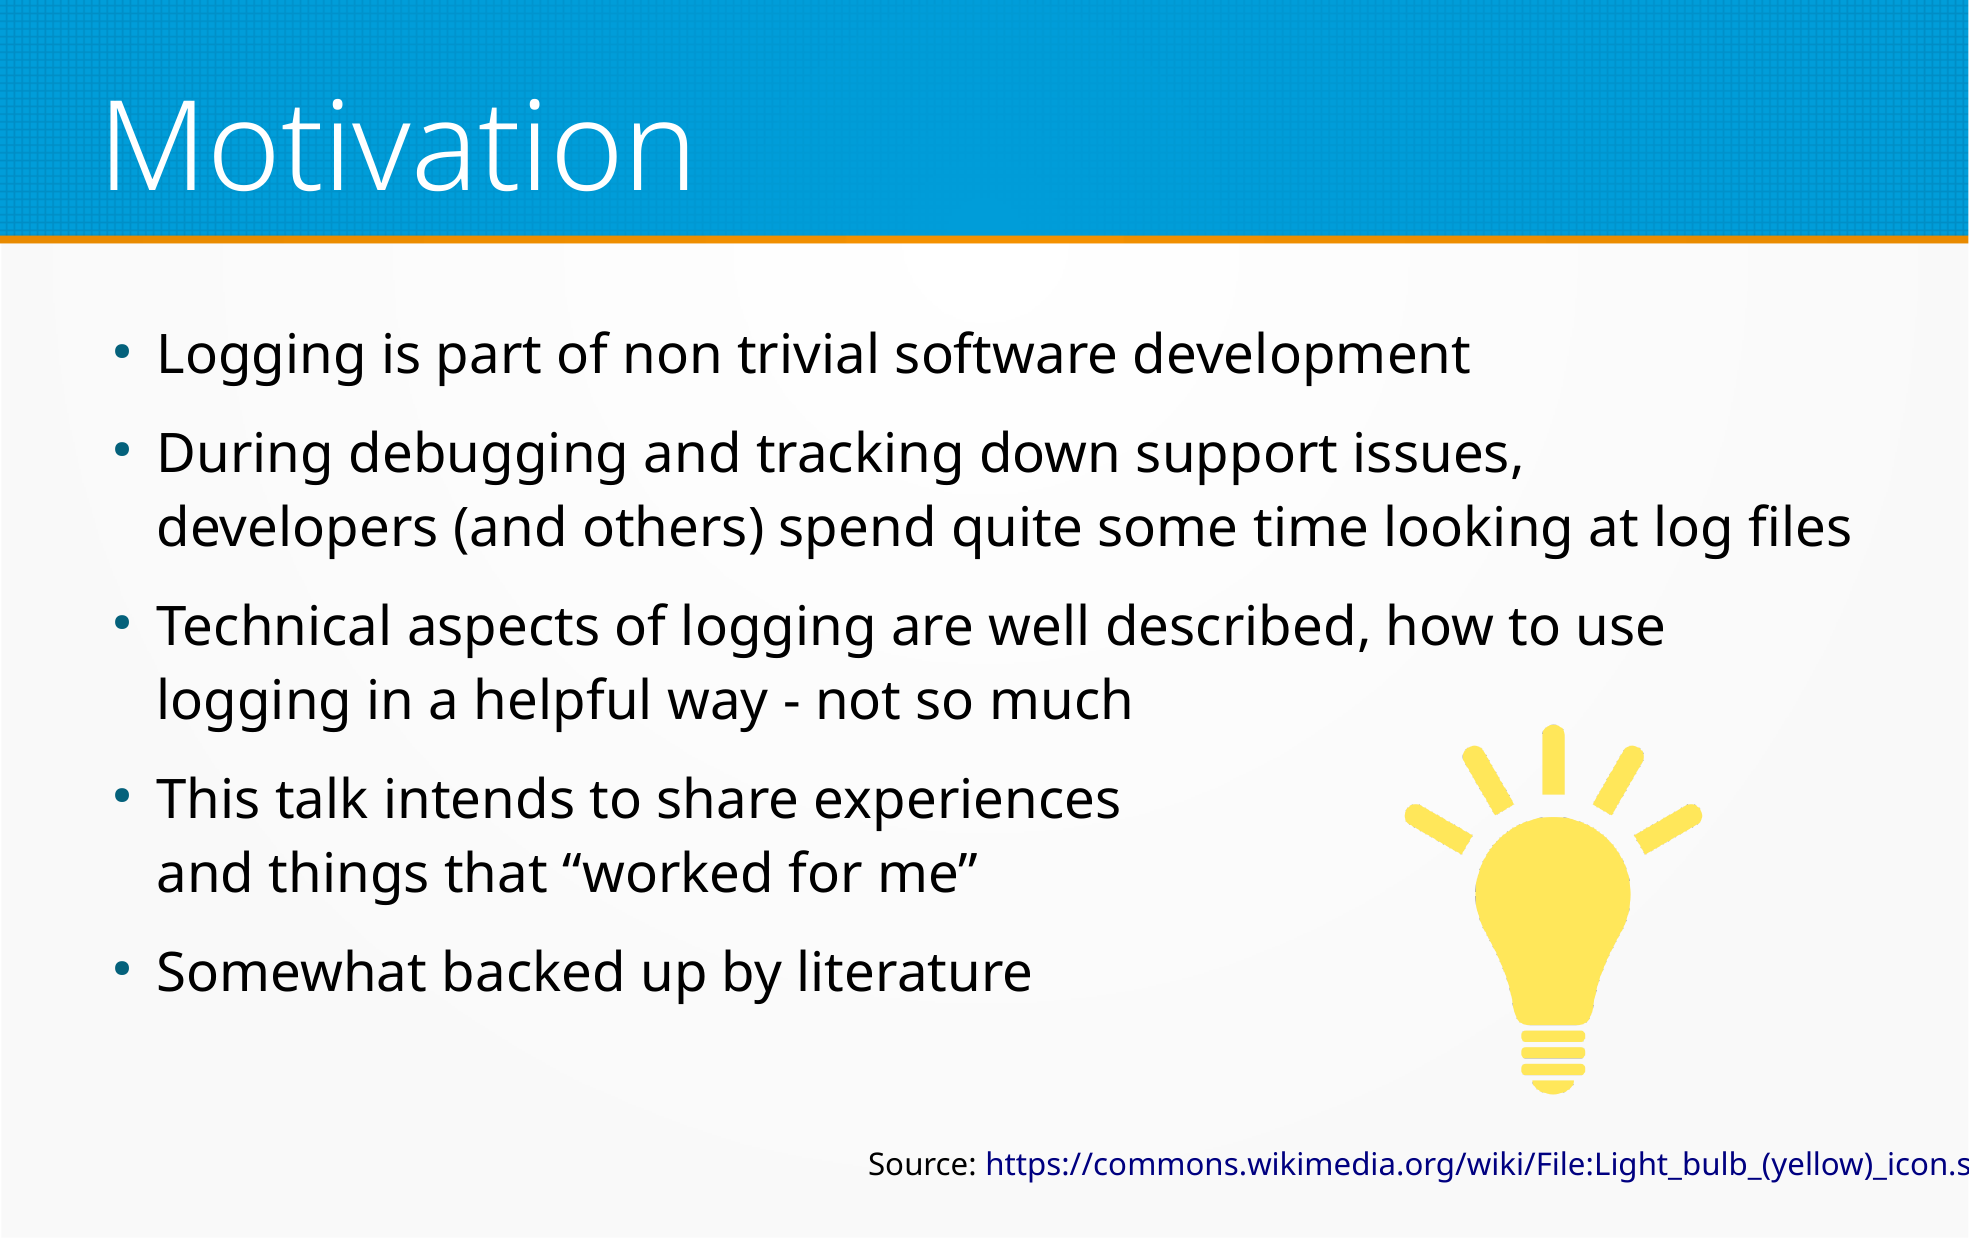

# Motivation
Logging is part of non trivial software development
During debugging and tracking down support issues,
developers (and others) spend quite some time looking at log files
Technical aspects of logging are well described, how to use logging in a helpful way - not so much
This talk intends to share experiences
and things that “worked for me”
Somewhat backed up by literature
Source: https://commons.wikimedia.org/wiki/File:Light_bulb_(yellow)_icon.svg